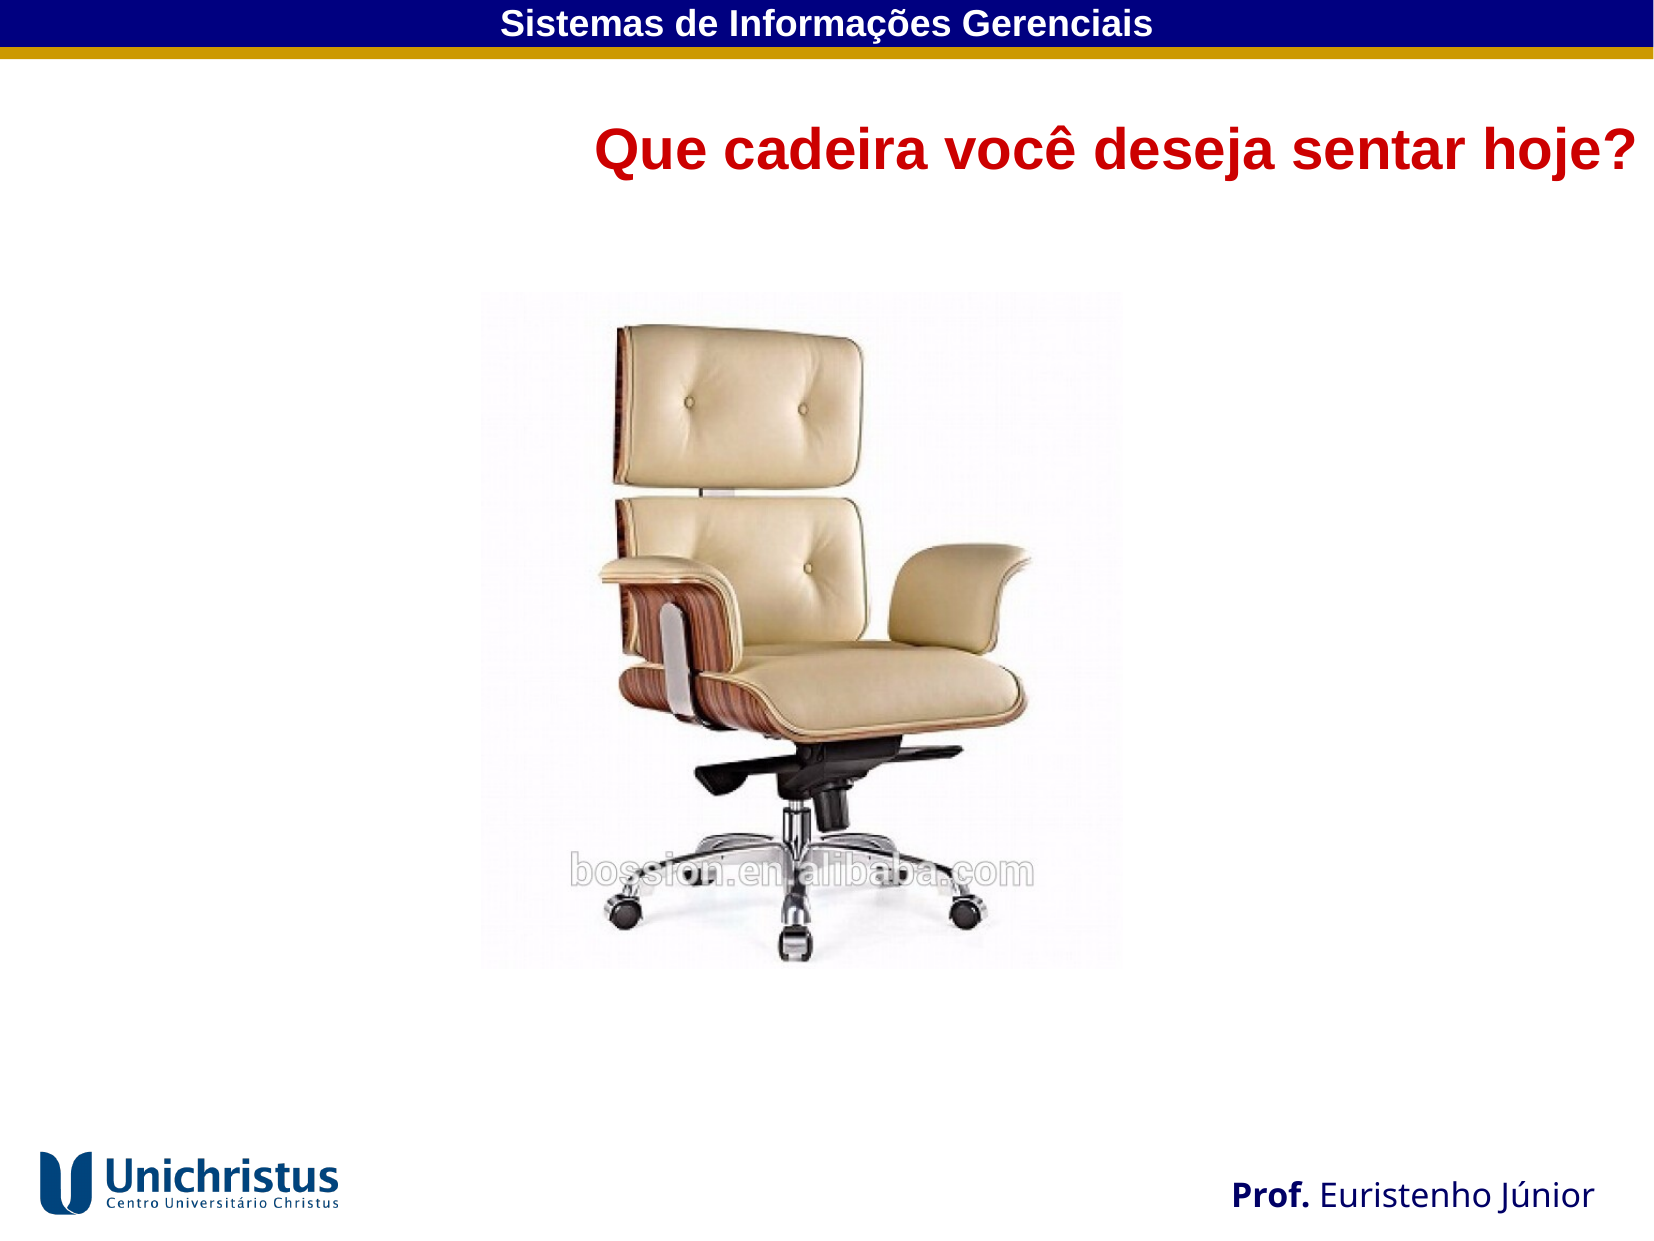

Sistemas de Informações Gerenciais
Que cadeira você deseja sentar hoje?
Prof. Euristenho Júnior